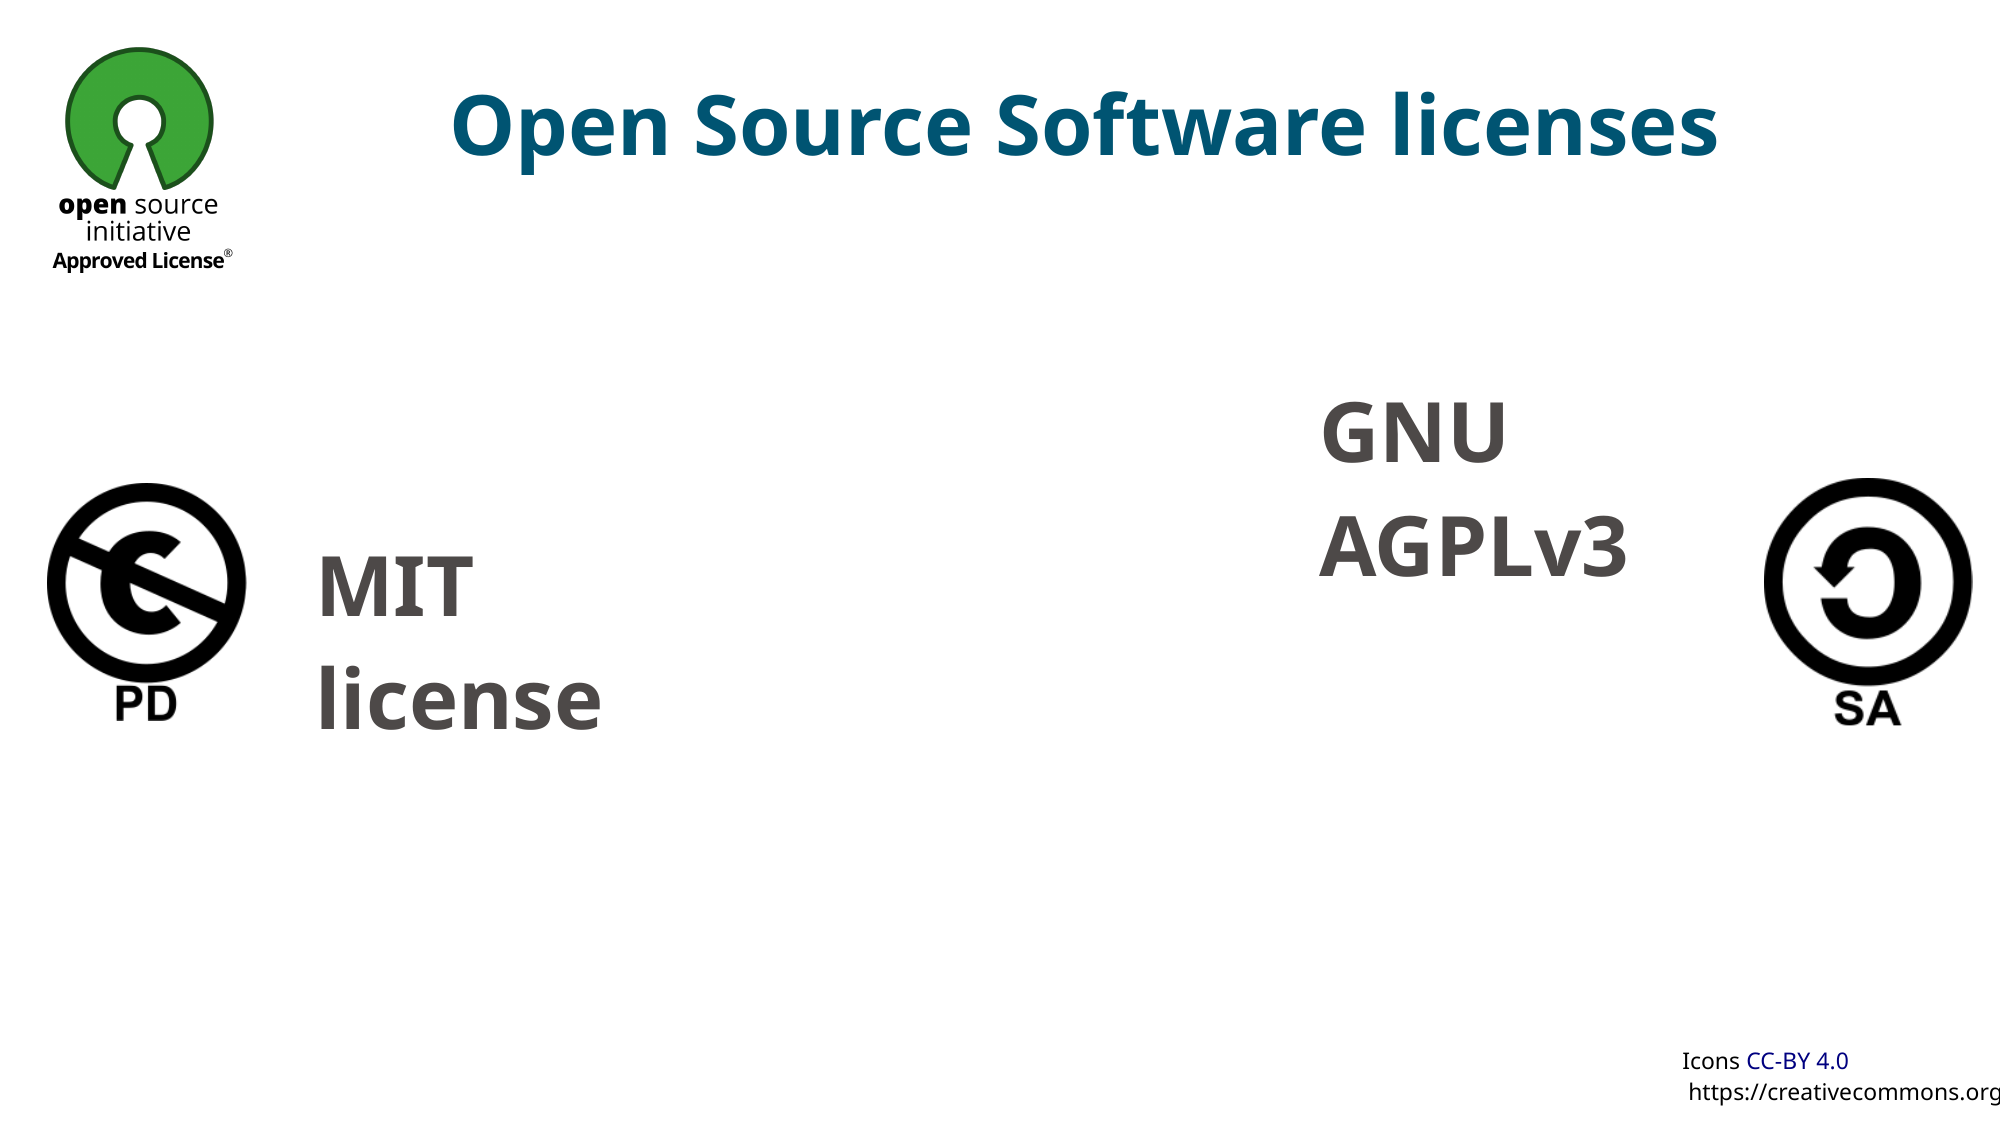

Open Source Software licenses
GNU AGPLv3
MIT license
Icons CC-BY 4.0
 https://creativecommons.org/